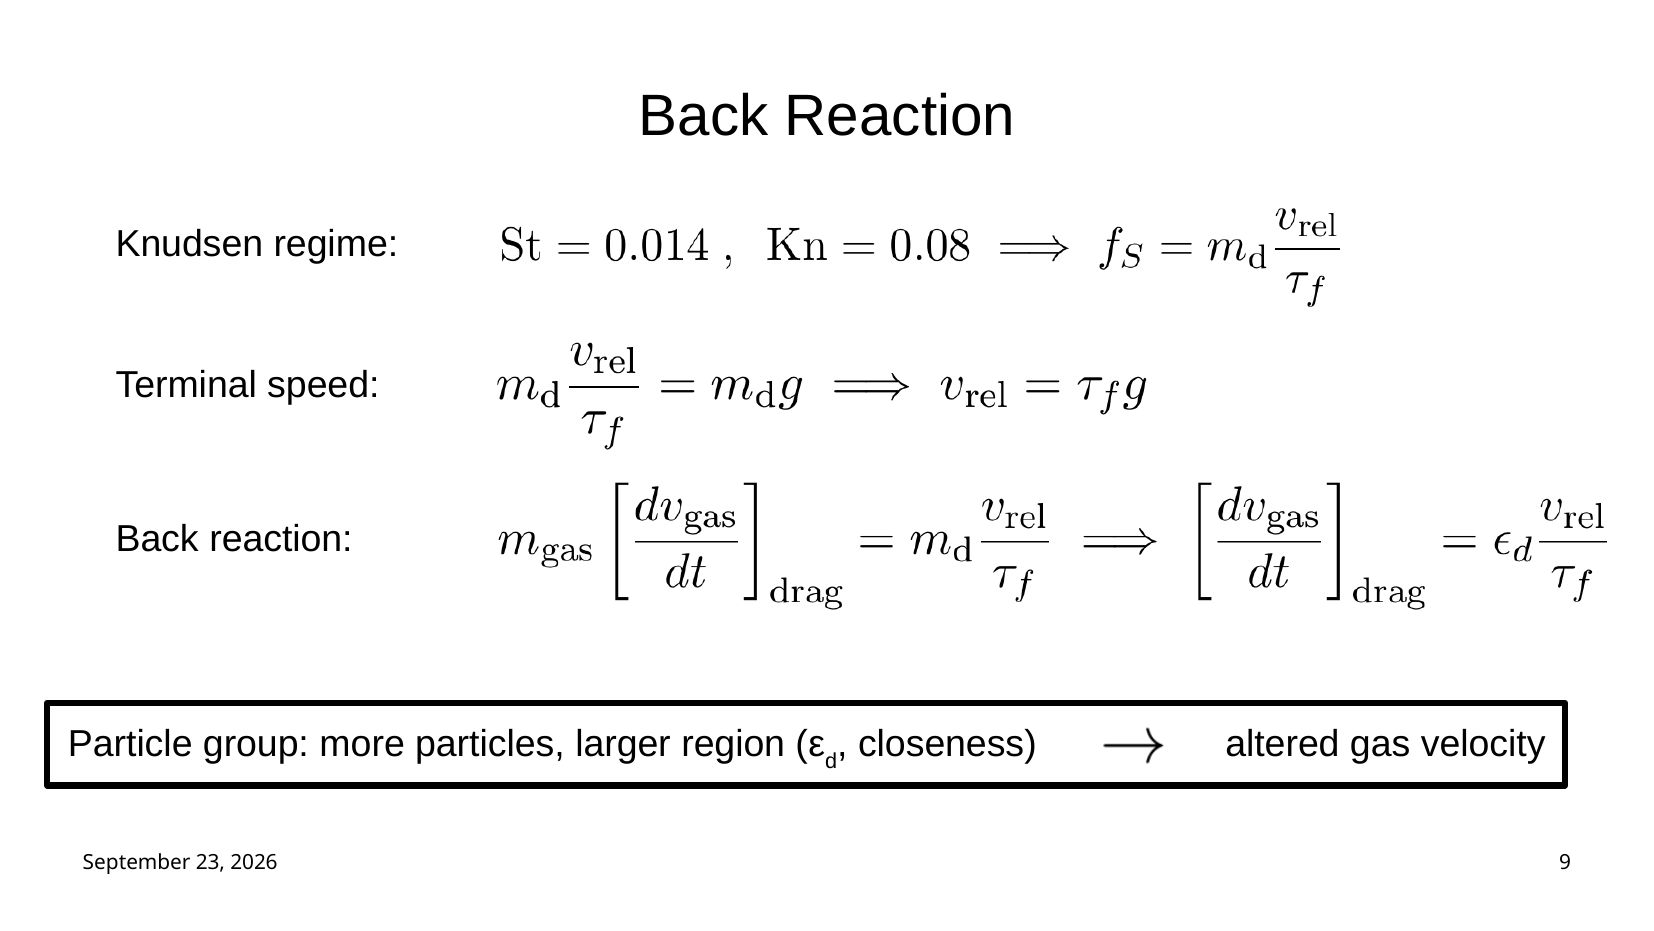

# Back Reaction
Knudsen regime:
Terminal speed:
Back reaction:
Particle group: more particles, larger region (εd, closeness)
altered gas velocity
22 May 2018
9